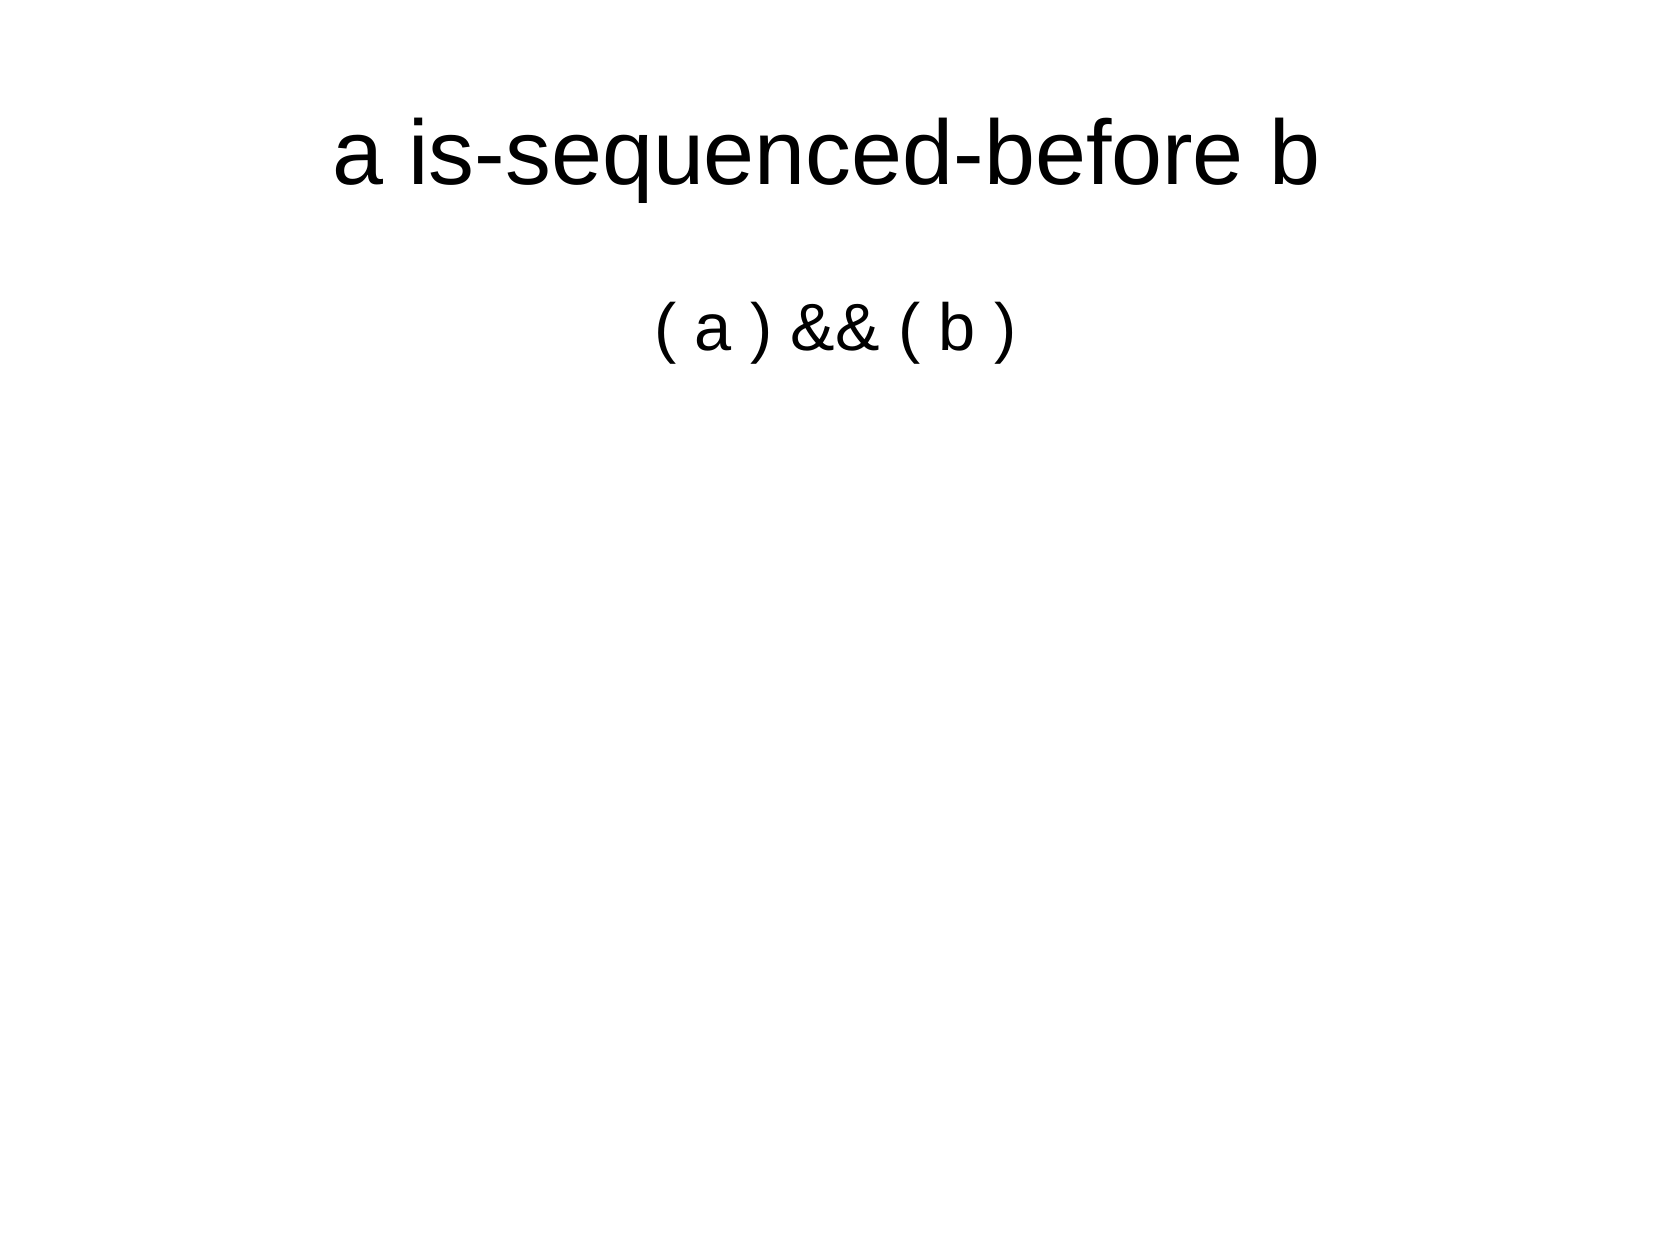

# a is-sequenced-before b
( a ) && ( b )